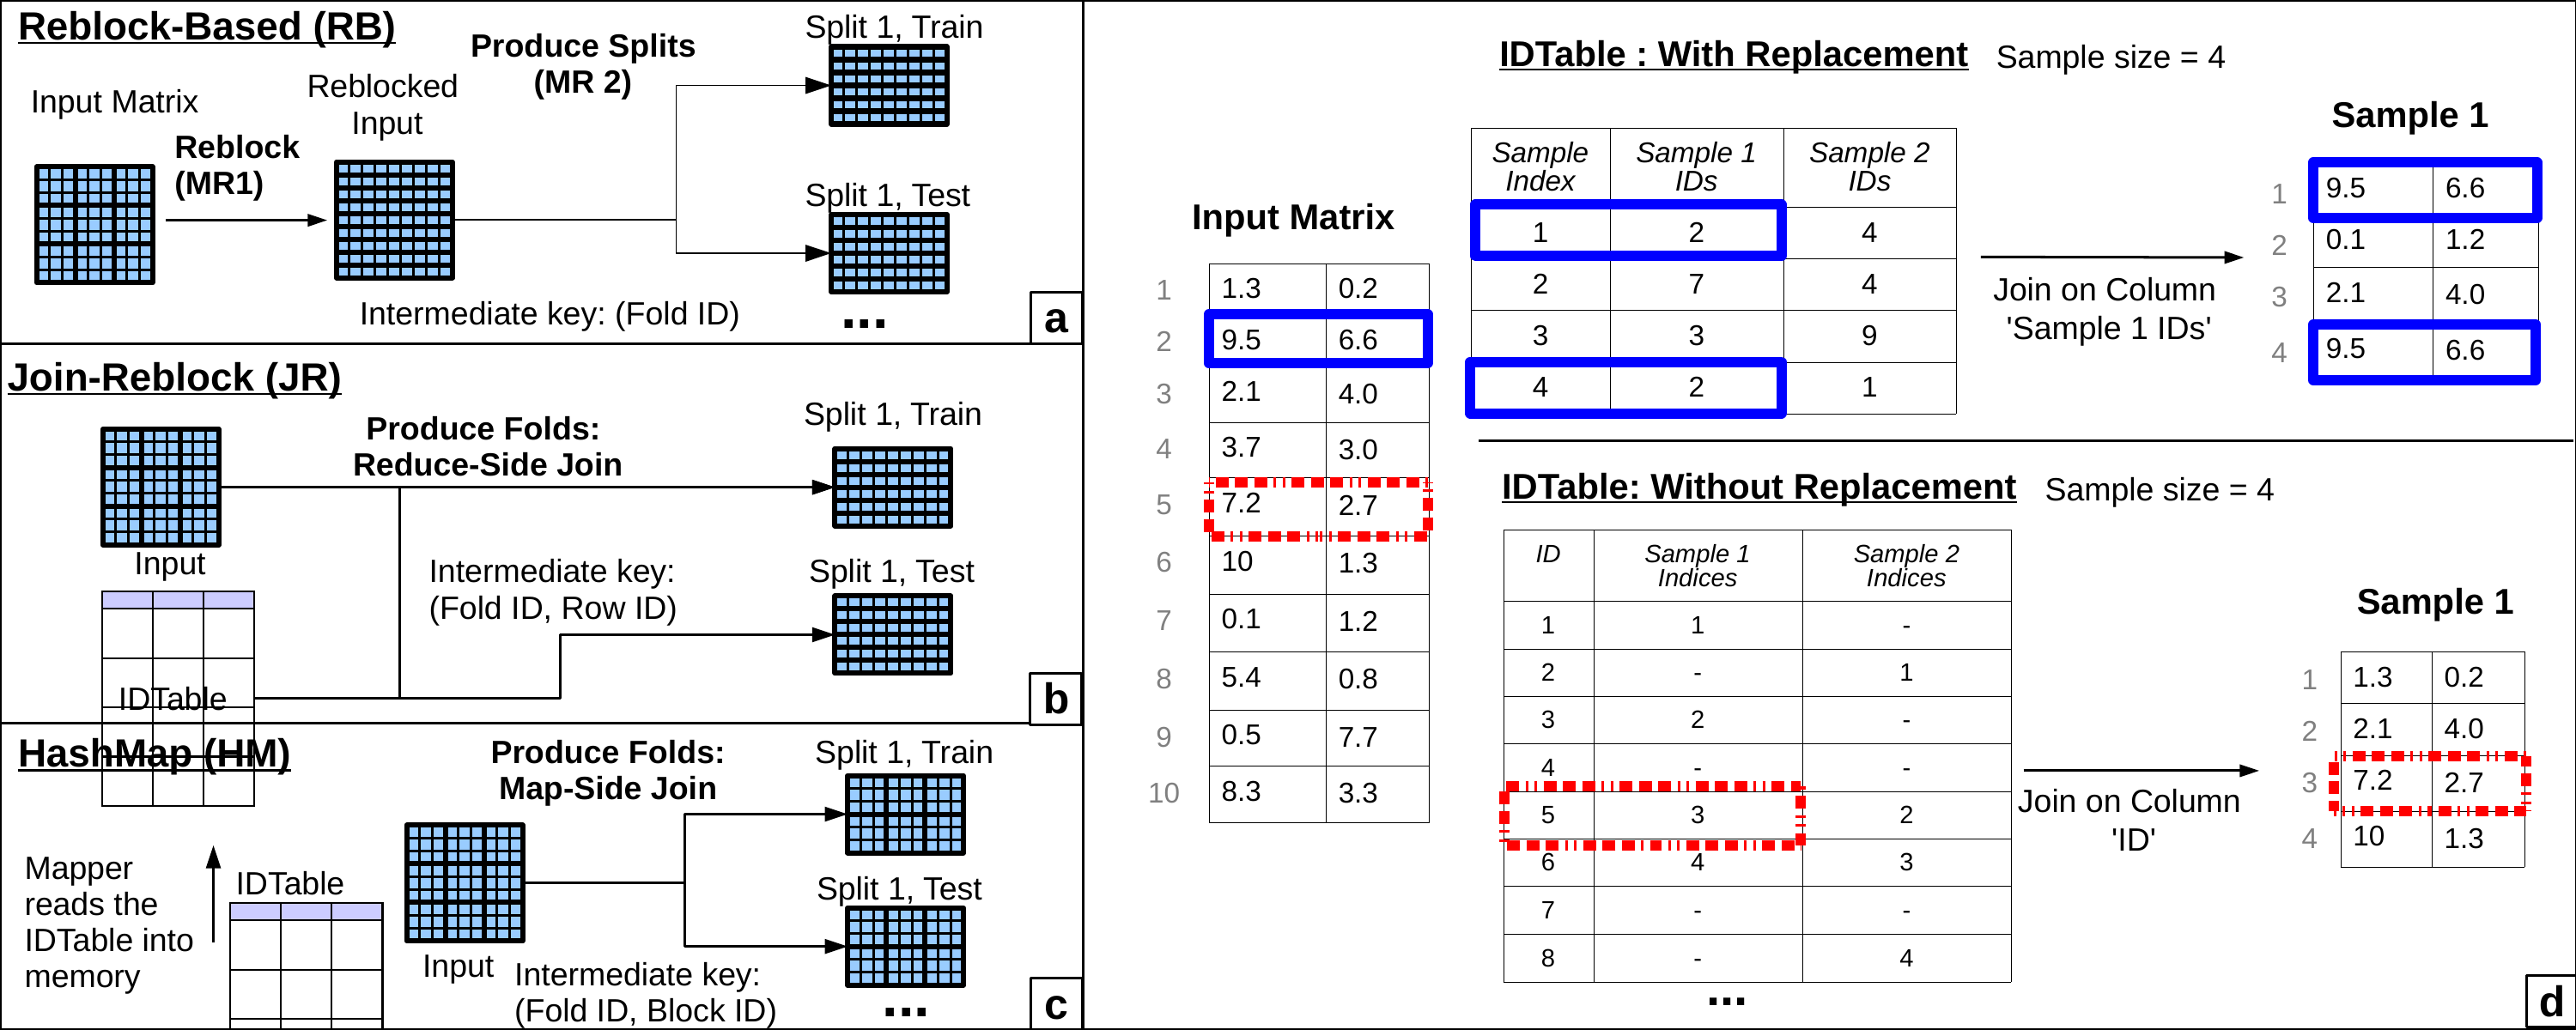

Reblock-Based (RB)
Split 1, Train
Produce Splits
 (MR 2)
IDTable : With Replacement
Sample size = 4
Reblocked
Input
Input Matrix
Sample 1
Reblock
(MR1)
| Sample Index | Sample 1 IDs | Sample 2 IDs |
| --- | --- | --- |
| 1 | 2 | 4 |
| 2 | 7 | 4 |
| 3 | 3 | 9 |
| 4 | 2 | 1 |
| 9.5 | 6.6 |
| --- | --- |
| 0.1 | 1.2 |
| 2.1 | 4.0 |
| 9.5 | 6.6 |
| 1 |
| --- |
| 2 |
| 3 |
| 4 |
Split 1, Test
Input Matrix
Join on Column
'Sample 1 IDs'
| 1.3 | 0.2 |
| --- | --- |
| 9.5 | 6.6 |
| 2.1 | 4.0 |
| 3.7 | 3.0 |
| 7.2 | 2.7 |
| 10 | 1.3 |
| 0.1 | 1.2 |
| 5.4 | 0.8 |
| 0.5 | 7.7 |
| 8.3 | 3.3 |
| 1 |
| --- |
| 2 |
| 3 |
| 4 |
| 5 |
| 6 |
| 7 |
| 8 |
| 9 |
| 10 |
 ...
Intermediate key: (Fold ID)
a
Join-Reblock (JR)
Split 1, Train
Produce Folds:
Reduce-Side Join
Input
| | | |
| --- | --- | --- |
| | | |
| | | |
| | | |
| | | |
IDTable
IDTable: Without Replacement
Sample size = 4
| ID | Sample 1 Indices | Sample 2 Indices |
| --- | --- | --- |
| 1 | 1 | - |
| 2 | - | 1 |
| 3 | 2 | - |
| 4 | - | - |
| 5 | 3 | 2 |
| 6 | 4 | 3 |
| 7 | - | - |
| 8 | - | 4 |
Intermediate key:
(Fold ID, Row ID)
Split 1, Test
Sample 1
| 1.3 | 0.2 |
| --- | --- |
| 2.1 | 4.0 |
| 7.2 | 2.7 |
| 10 | 1.3 |
| 1 |
| --- |
| 2 |
| 3 |
| 4 |
b
HashMap (HM)
Produce Folds:
Map-Side Join
 Split 1, Train
Join on Column
'ID'
Input
Mapper
reads the
IDTable into
memory
IDTable
| | | |
| --- | --- | --- |
| | | |
| | | |
| | | |
| | | |
Split 1, Test
Intermediate key:
(Fold ID, Block ID)
...
 ...
d
c